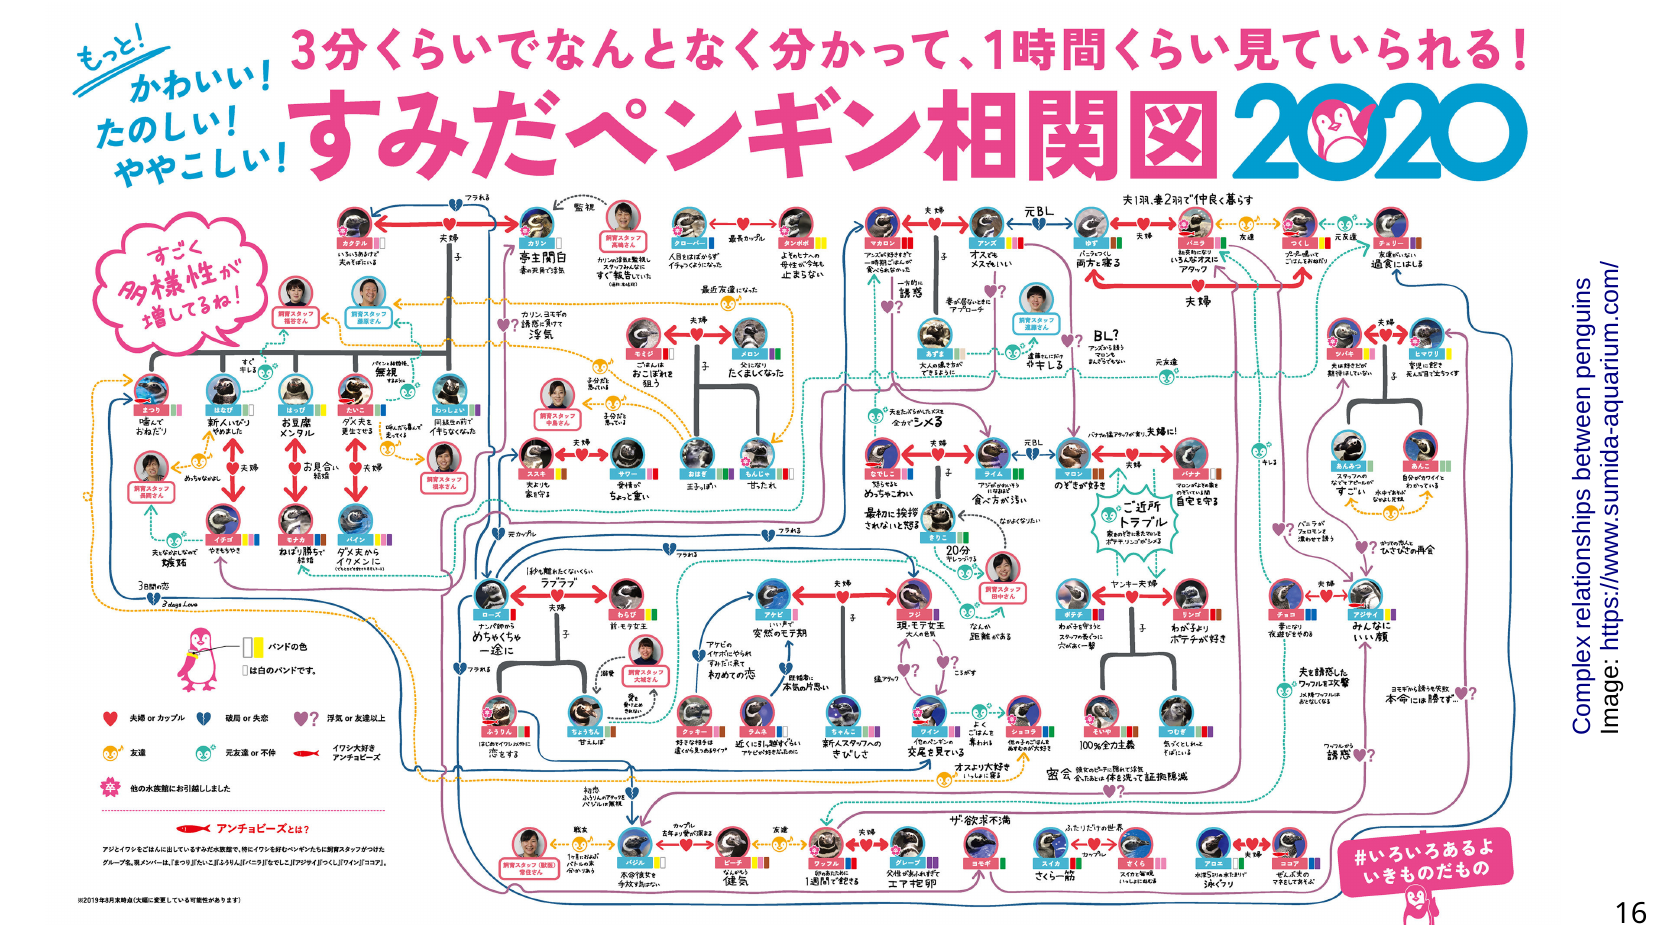

Complex relationships between penguins
Image: https://www.sumida-aquarium.com/
16